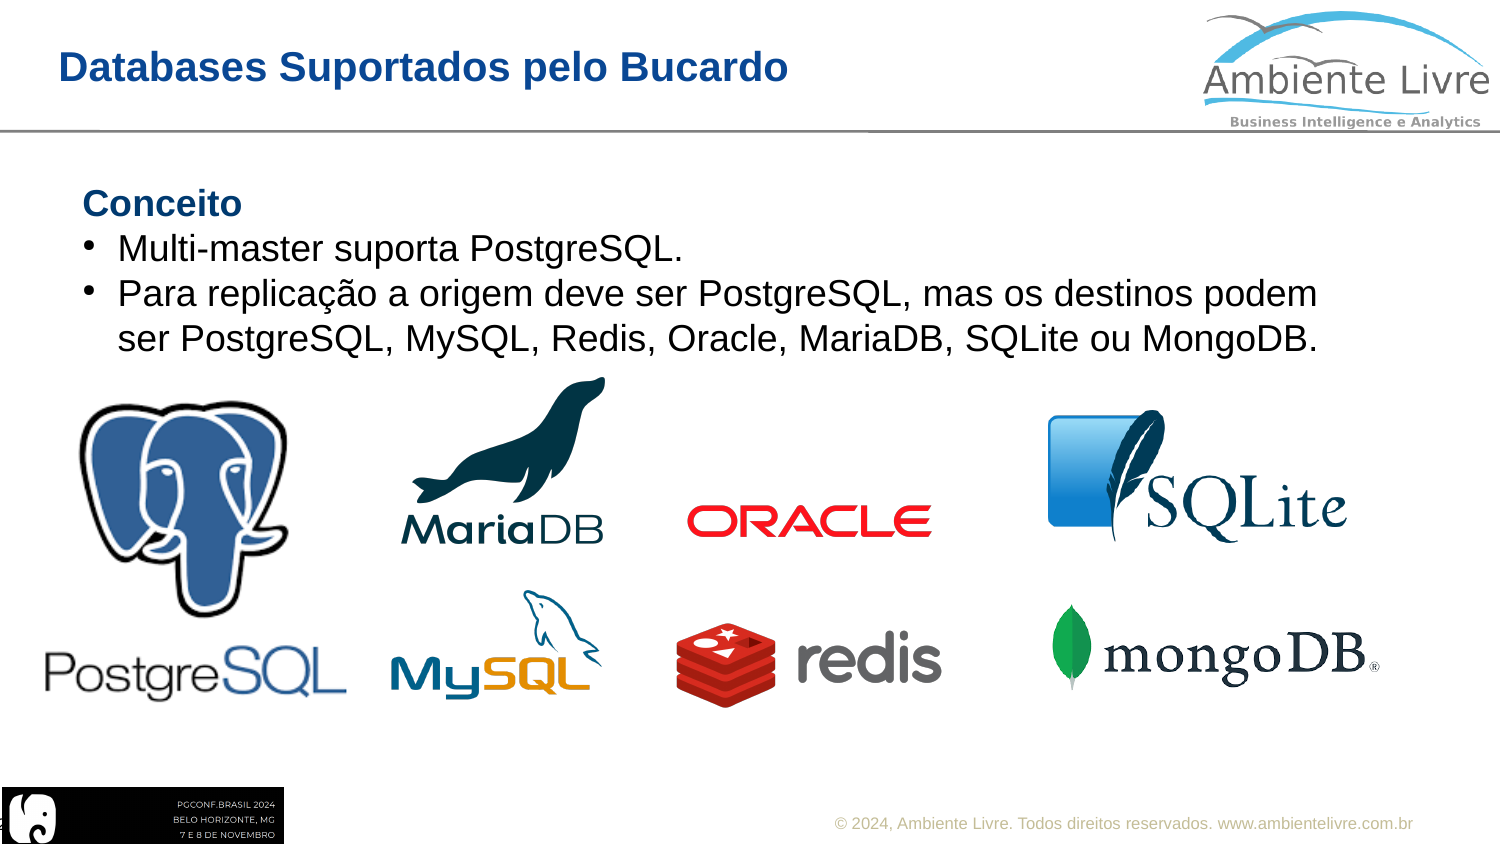

# Databases Suportados pelo Bucardo
Conceito
Multi-master suporta PostgreSQL.
Para replicação a origem deve ser PostgreSQL, mas os destinos podem ser PostgreSQL, MySQL, Redis, Oracle, MariaDB, SQLite ou MongoDB.